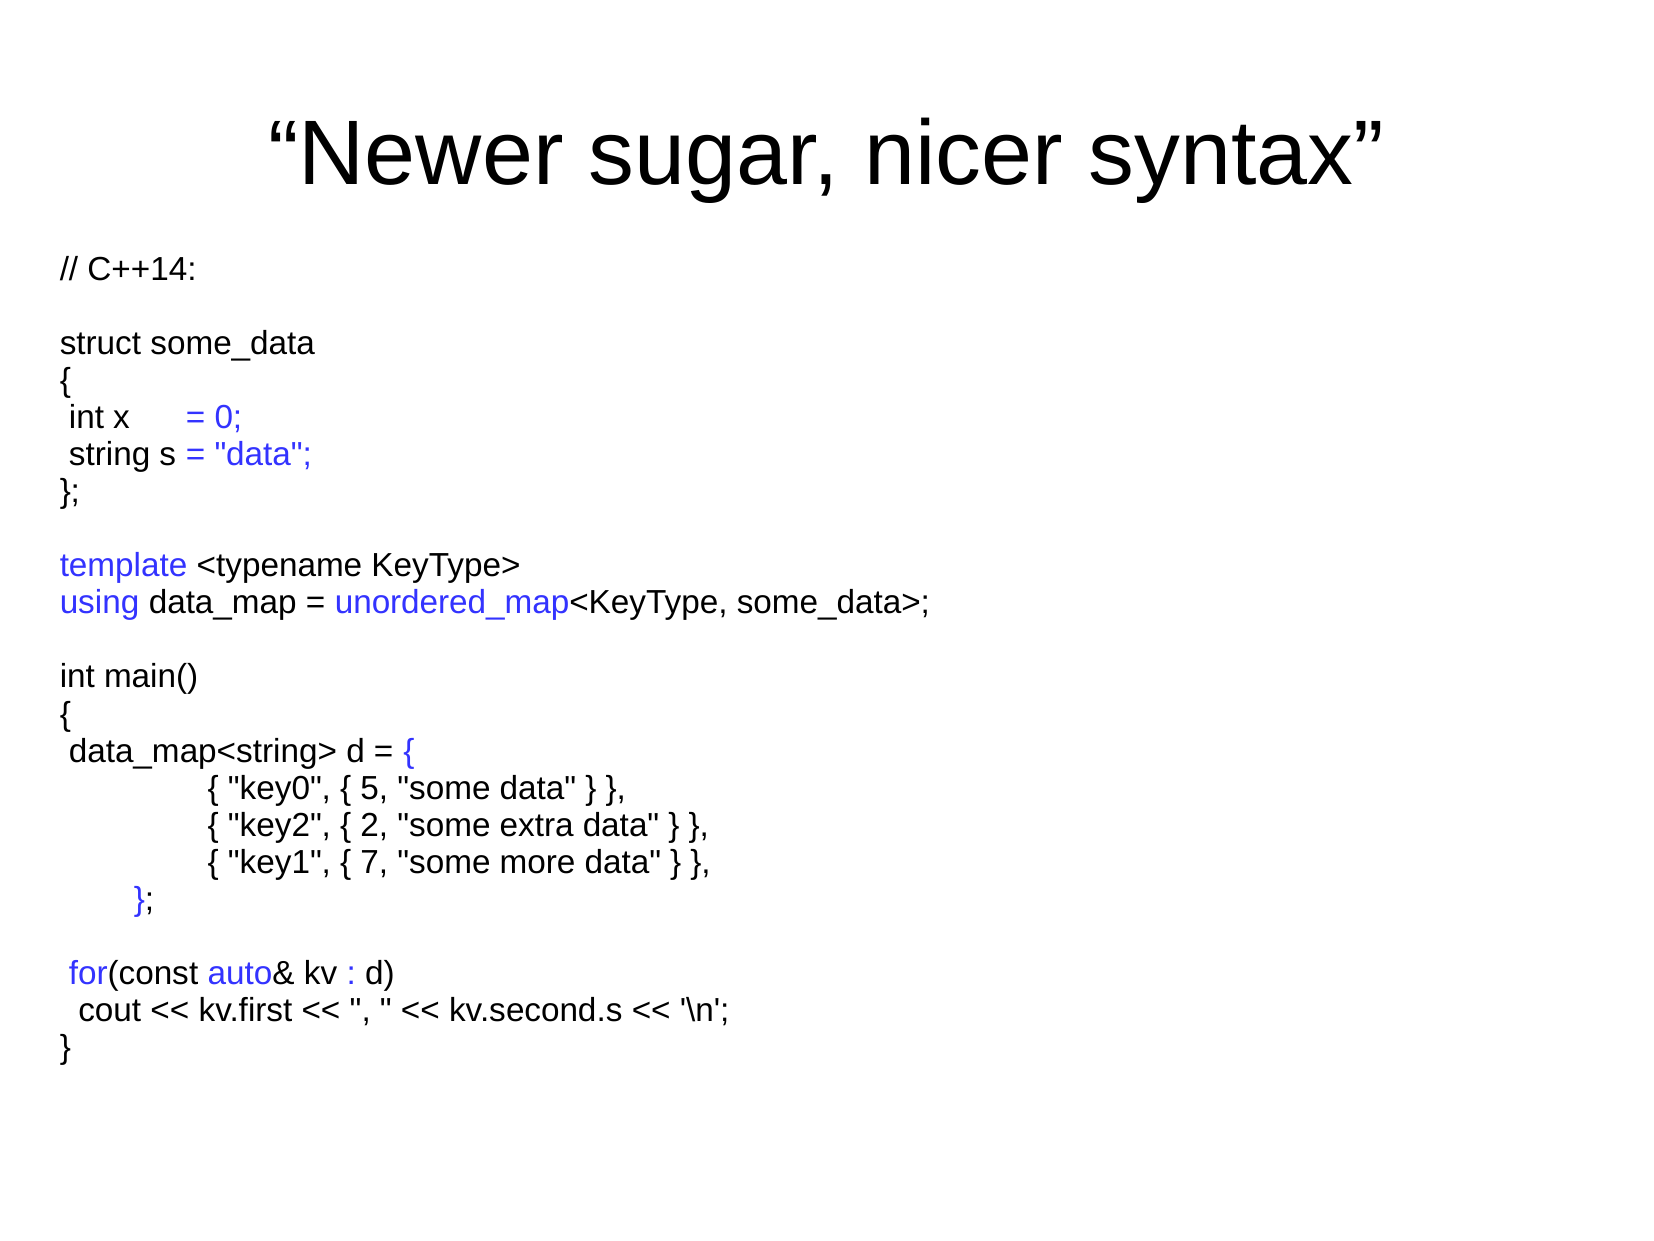

# “Newer sugar, nicer syntax”
// C++14:
struct some_data
{
 int x = 0;
 string s = "data";
};
template <typename KeyType>
using data_map = unordered_map<KeyType, some_data>;
int main()
{
 data_map<string> d = {
 { "key0", { 5, "some data" } },
 { "key2", { 2, "some extra data" } },
 { "key1", { 7, "some more data" } },
 };
 for(const auto& kv : d)
 cout << kv.first << ", " << kv.second.s << '\n';
}